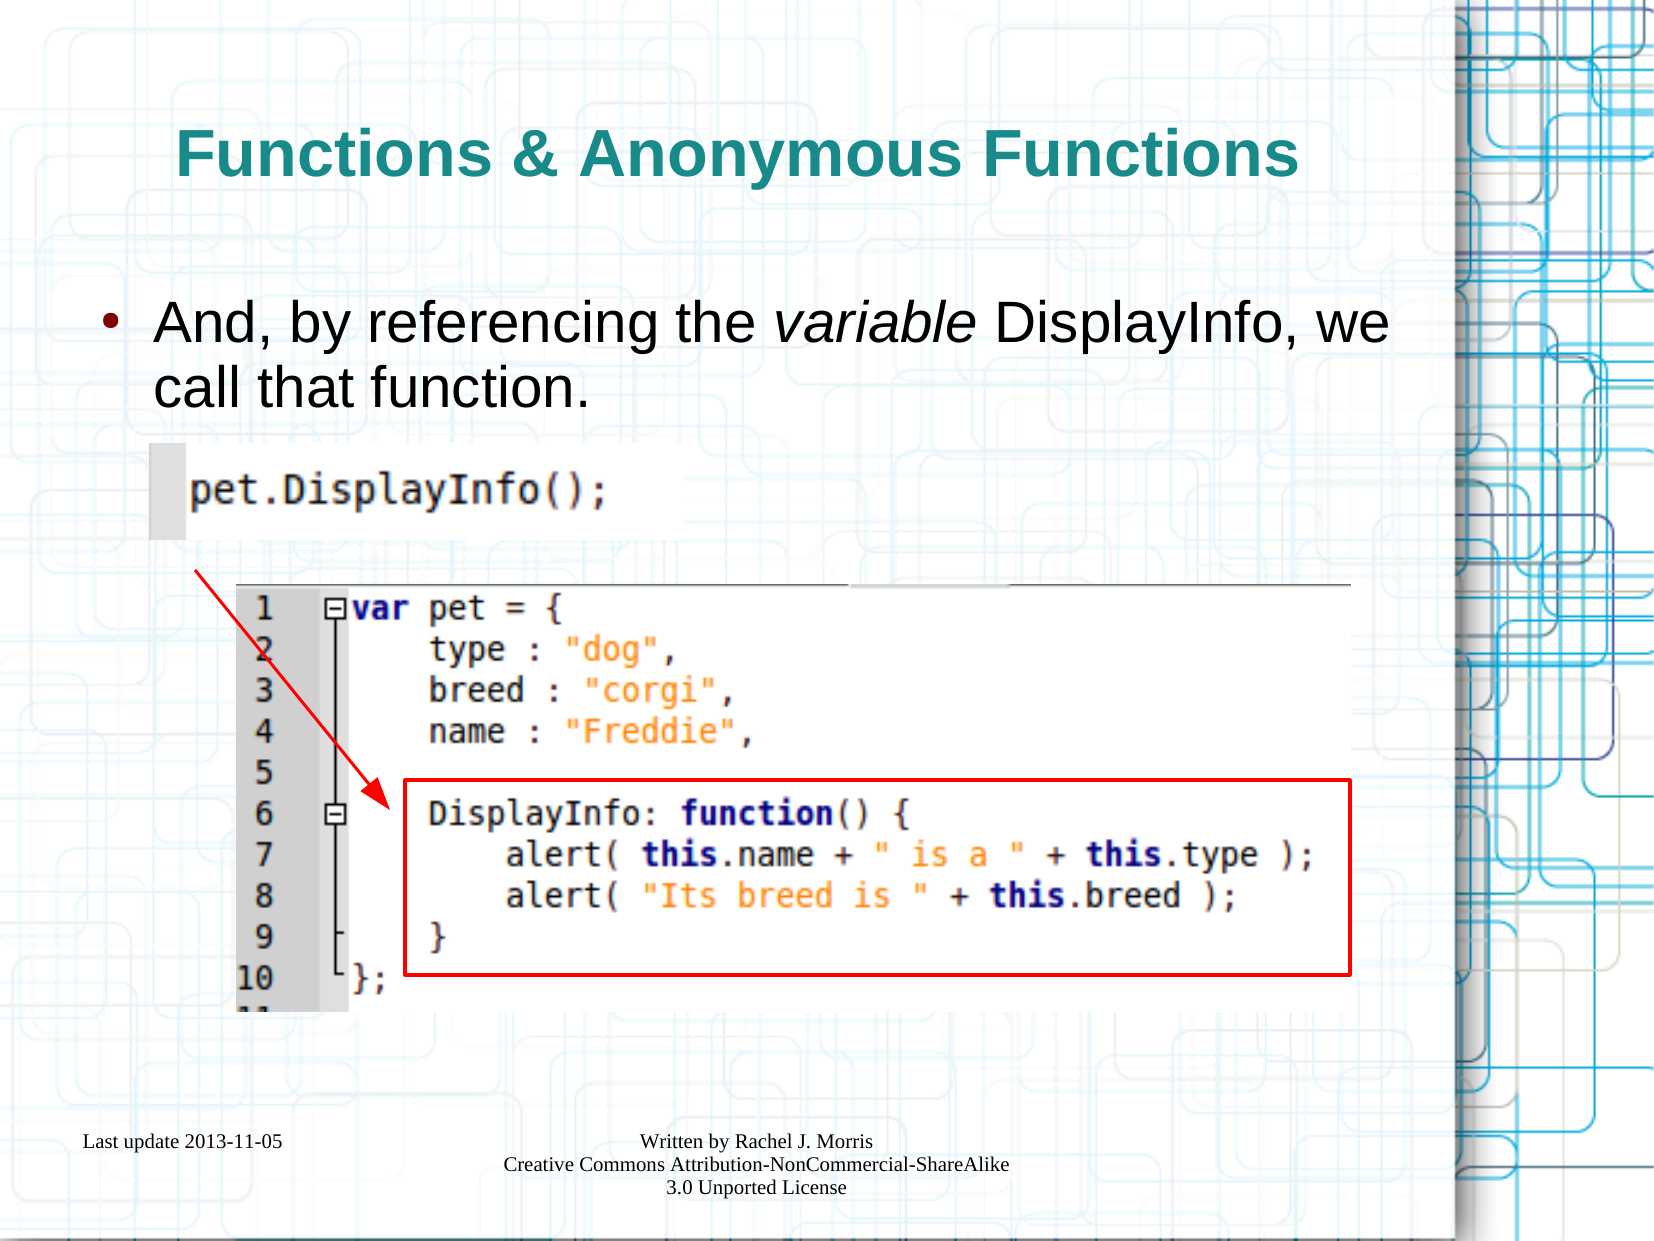

# Functions & Anonymous Functions
And, by referencing the variable DisplayInfo, we call that function.